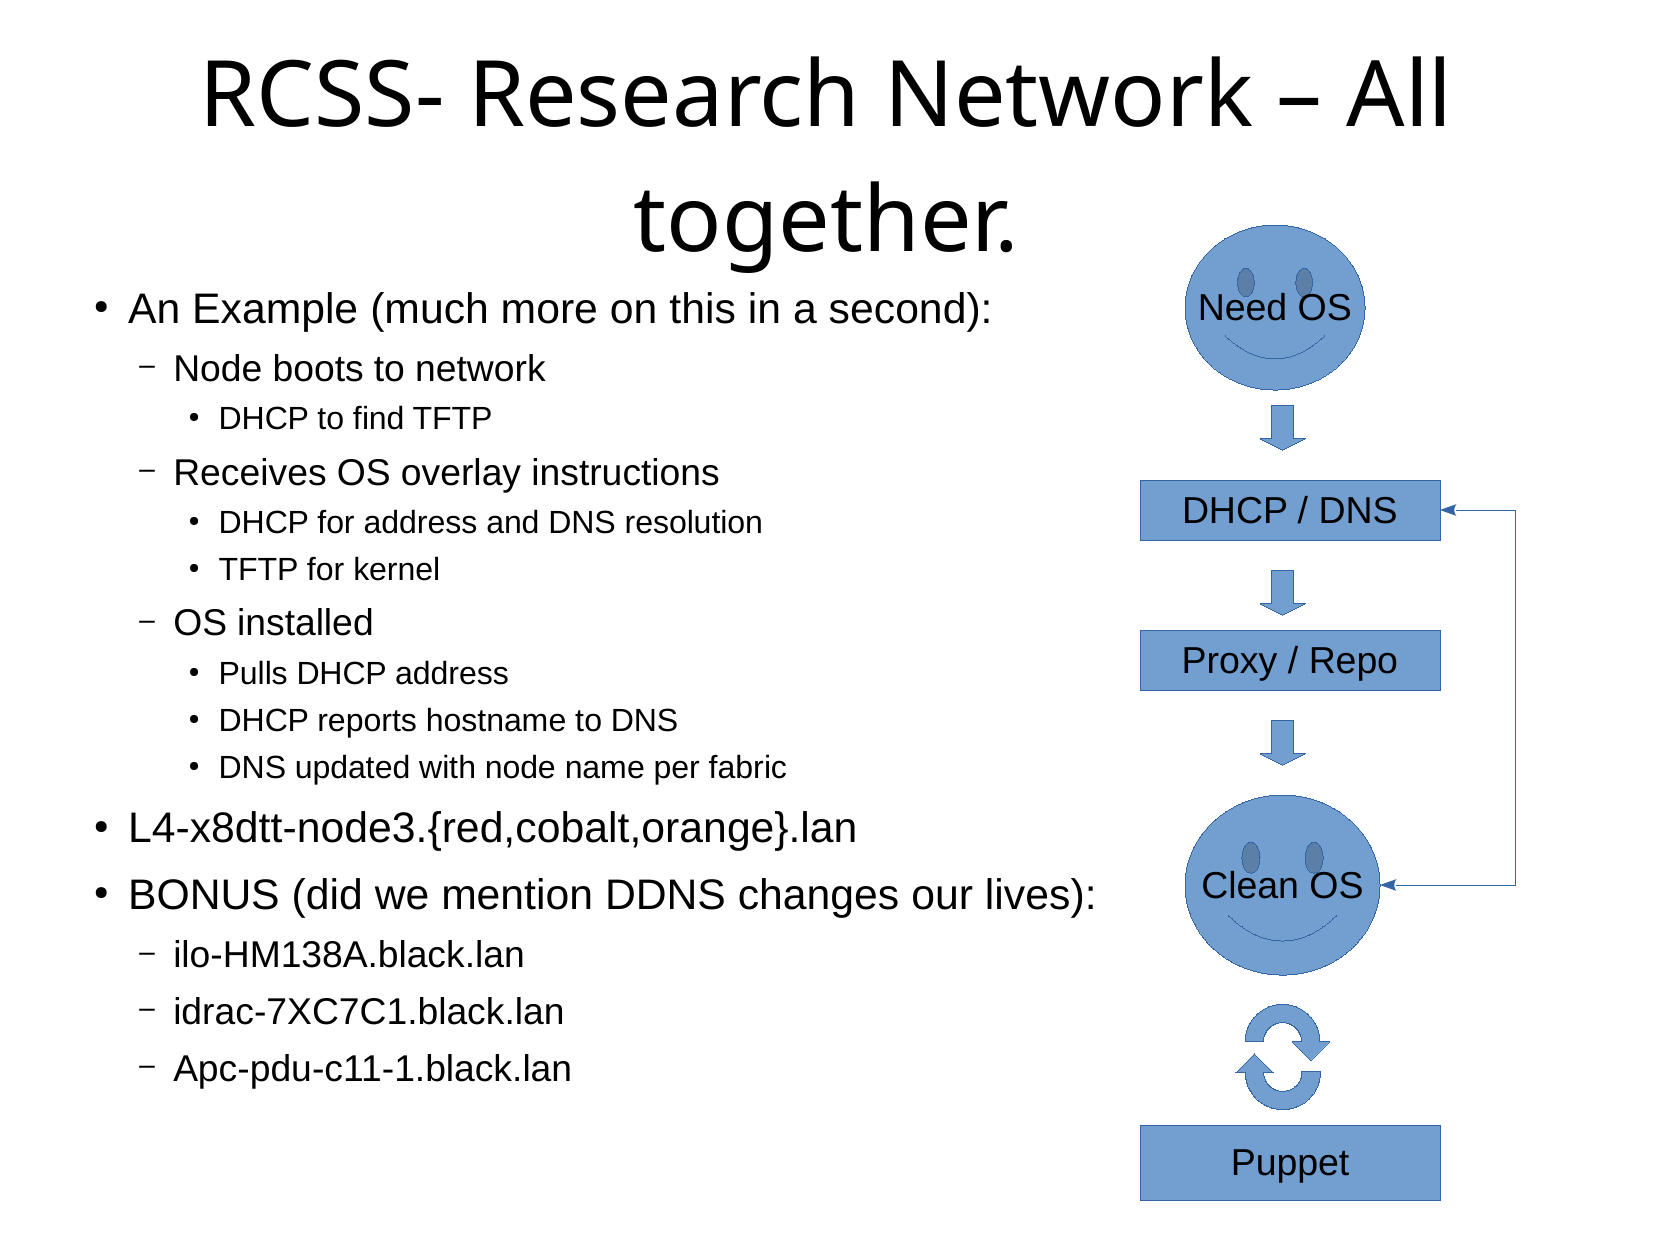

# RCSS- Research Network – All together.
Need OS
An Example (much more on this in a second):
Node boots to network
DHCP to find TFTP
Receives OS overlay instructions
DHCP for address and DNS resolution
TFTP for kernel
OS installed
Pulls DHCP address
DHCP reports hostname to DNS
DNS updated with node name per fabric
L4-x8dtt-node3.{red,cobalt,orange}.lan
BONUS (did we mention DDNS changes our lives):
ilo-HM138A.black.lan
idrac-7XC7C1.black.lan
Apc-pdu-c11-1.black.lan
DHCP / DNS
Proxy / Repo
Clean OS
Puppet